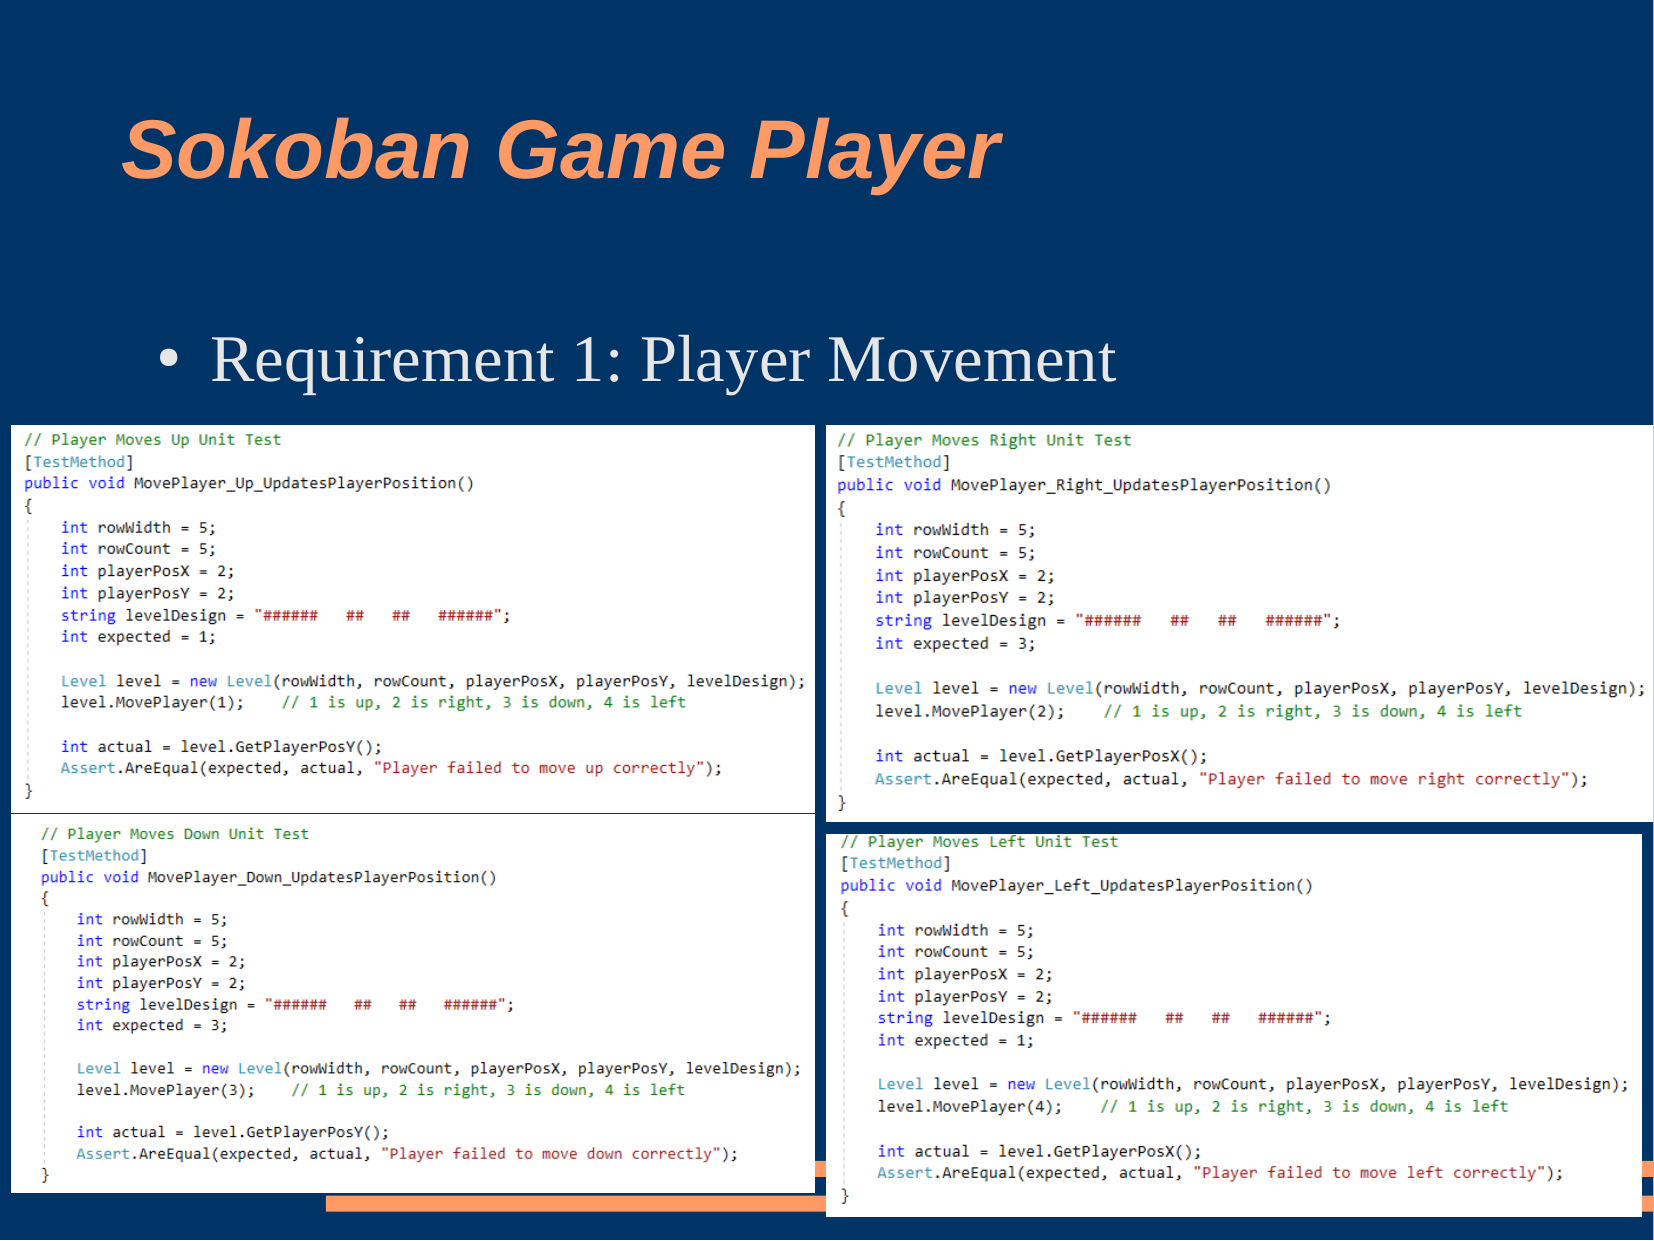

# Sokoban Game Player
Requirement 1: Player Movement